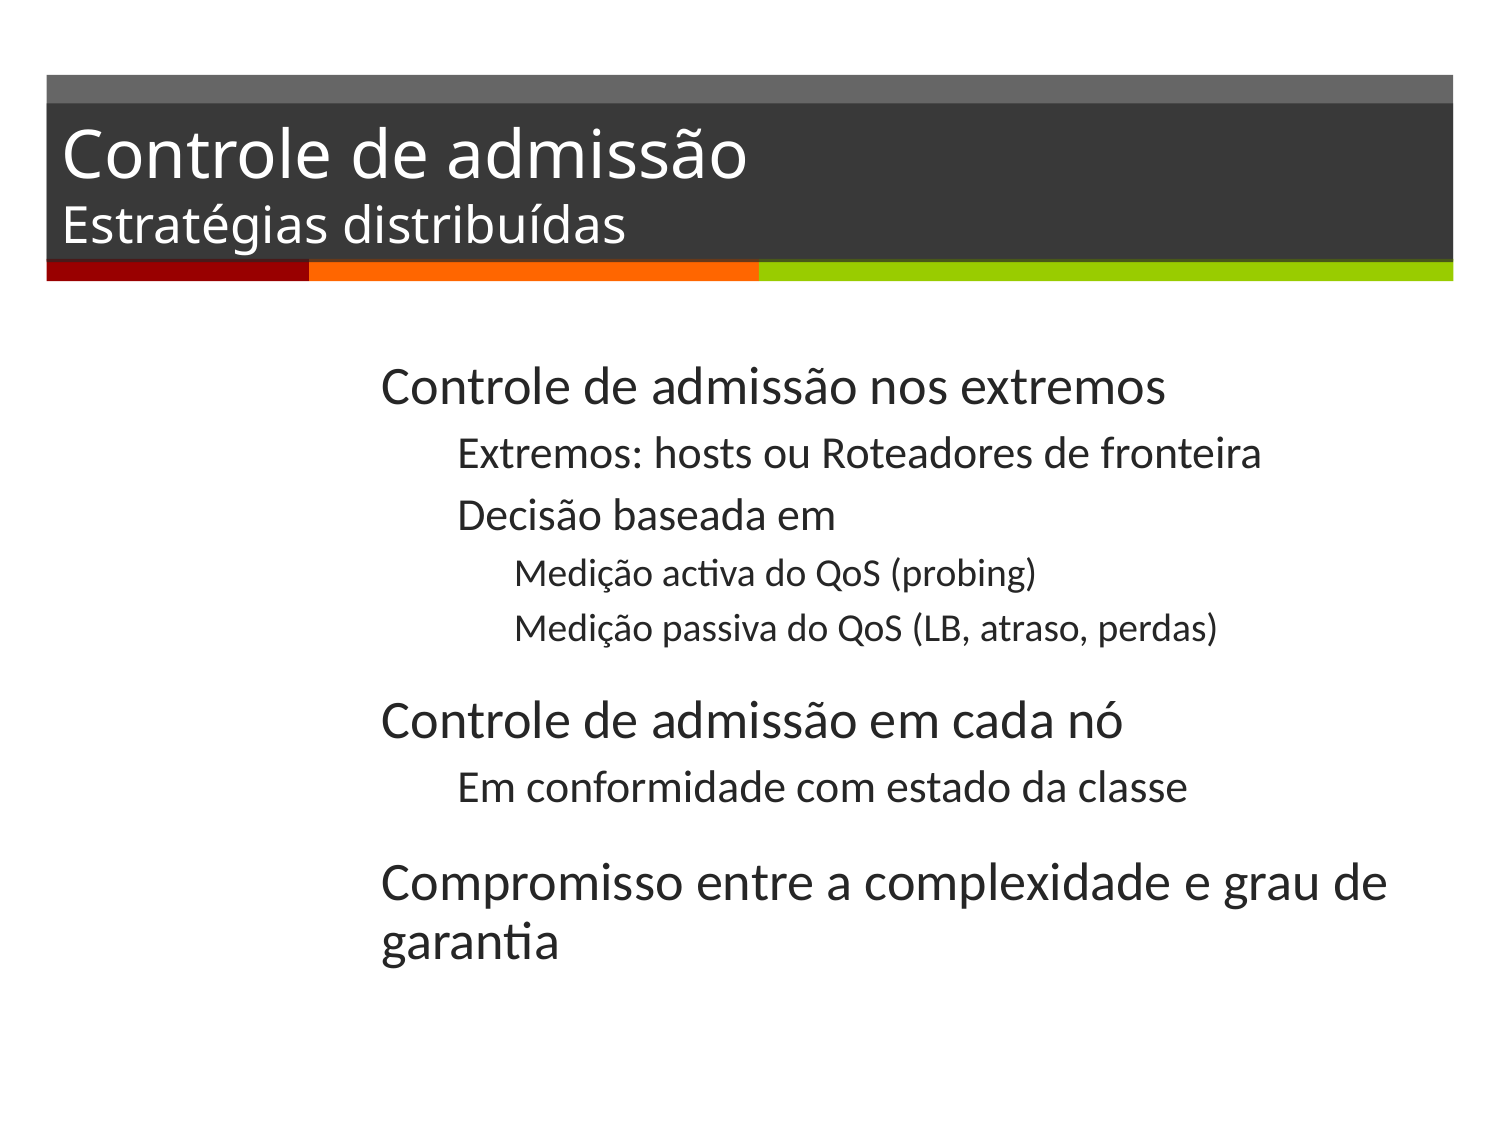

# Controle de admissão Estratégias distribuídas
Controle de admissão nos extremos
Extremos: hosts ou Roteadores de fronteira
Decisão baseada em
Medição activa do QoS (probing)
Medição passiva do QoS (LB, atraso, perdas)
Controle de admissão em cada nó
Em conformidade com estado da classe
Compromisso entre a complexidade e grau de garantia